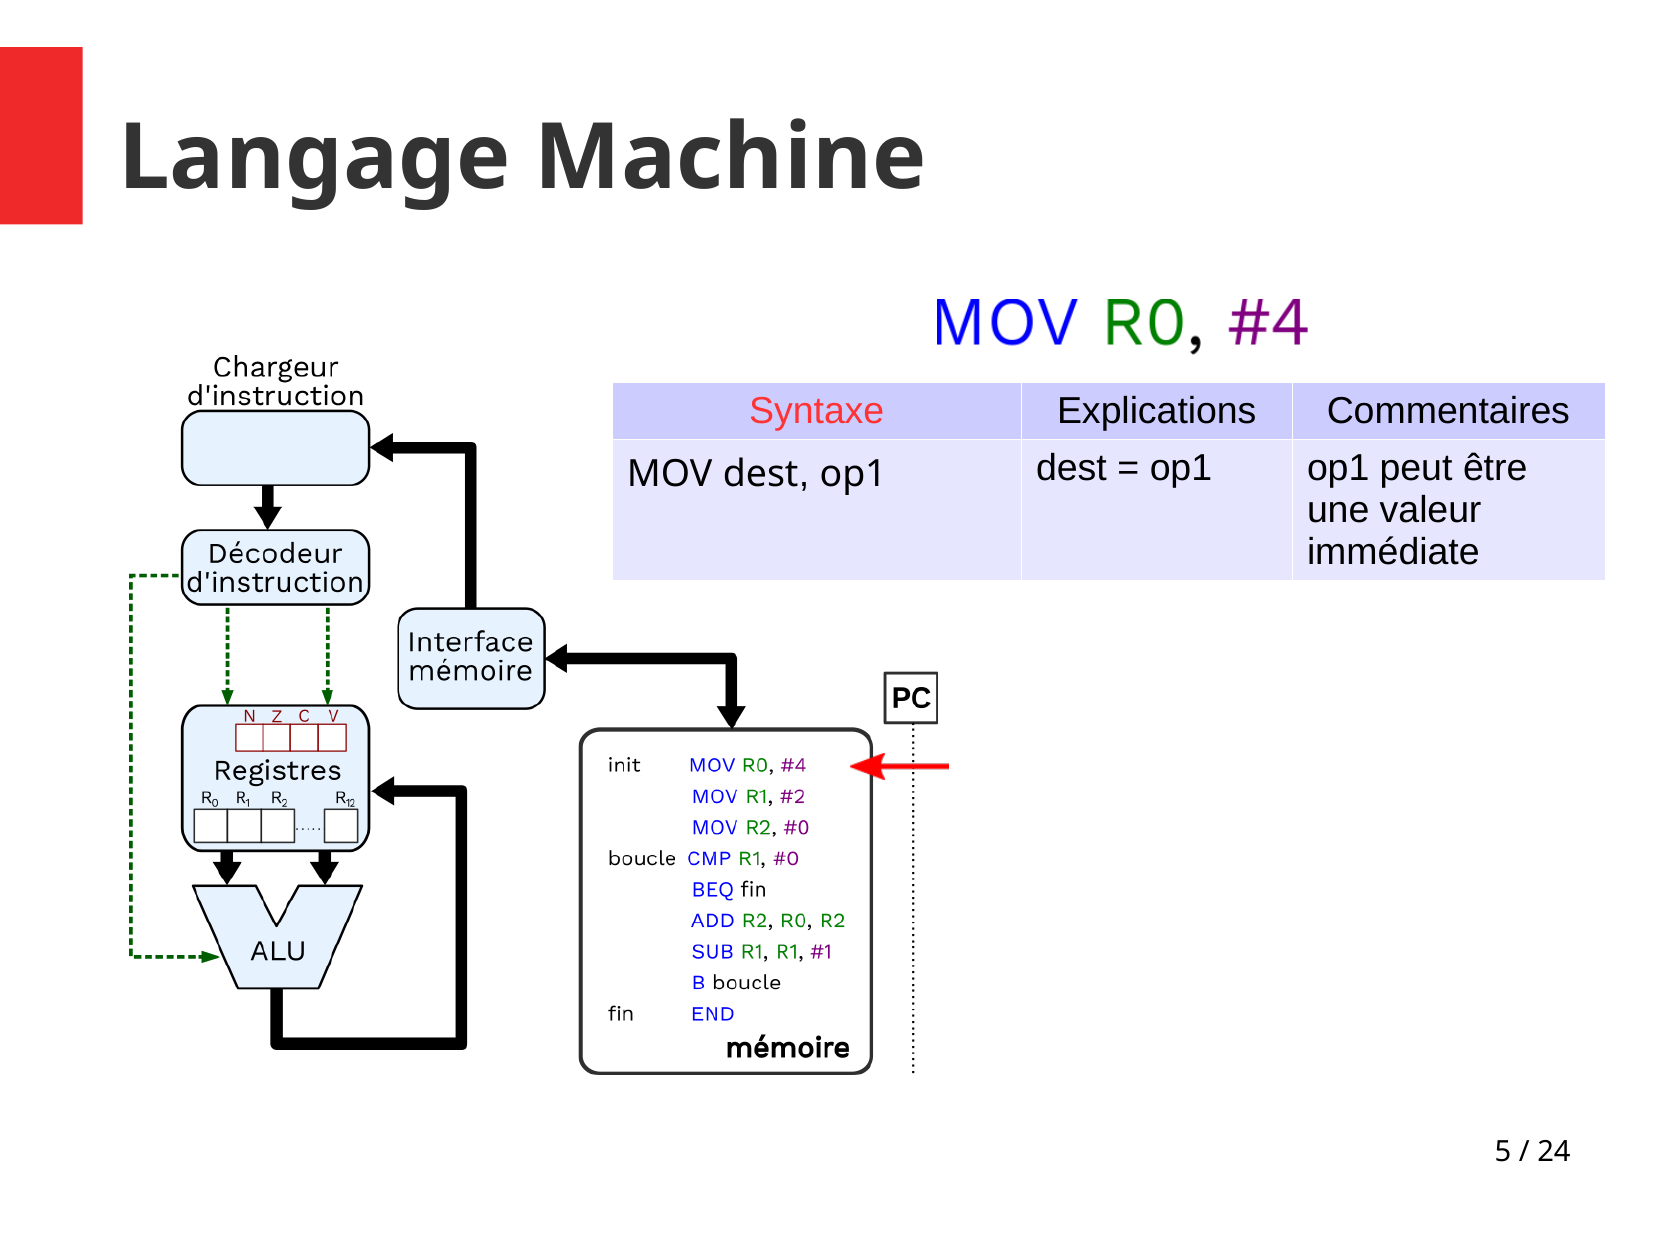

# Langage Machine
| Syntaxe | Explications | Commentaires |
| --- | --- | --- |
| MOV dest, op1 | dest = op1 | op1 peut être une valeur immédiate |
5